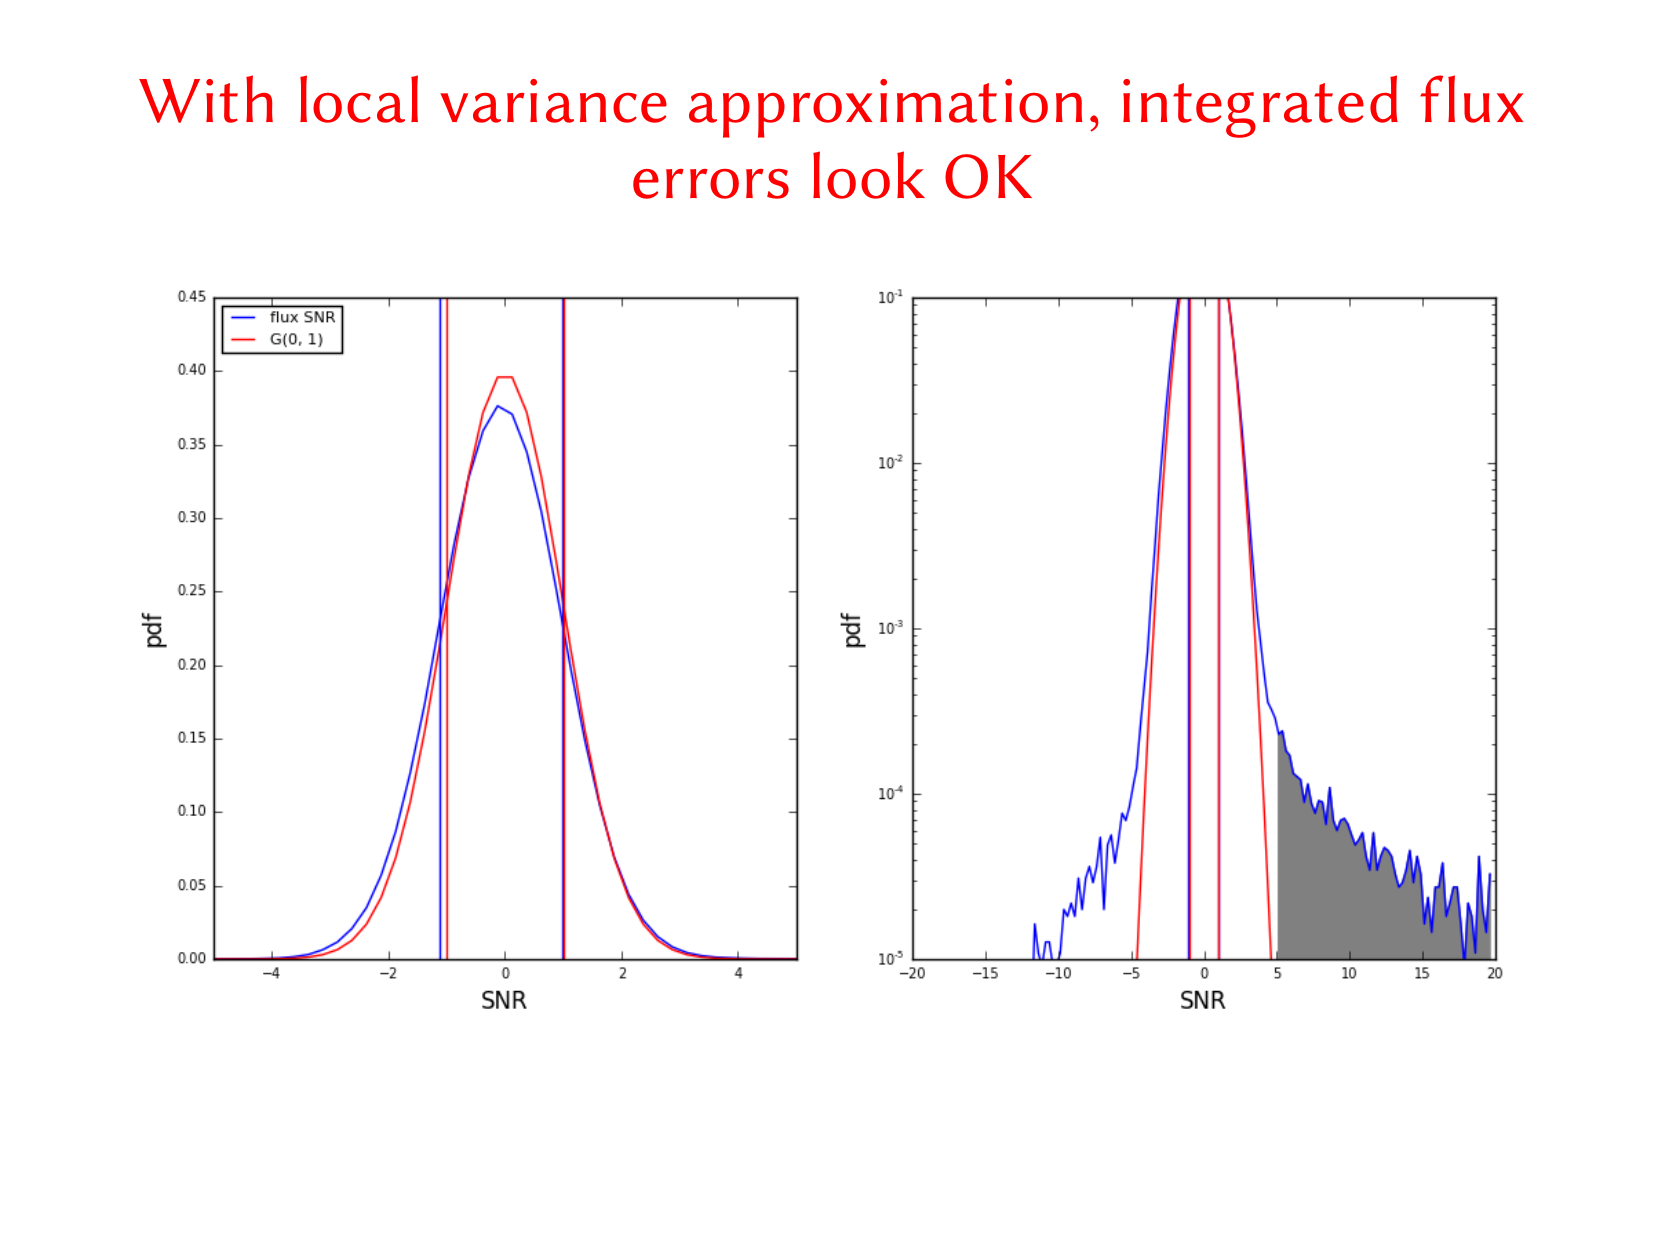

With local variance approximation, integrated flux errors look OK